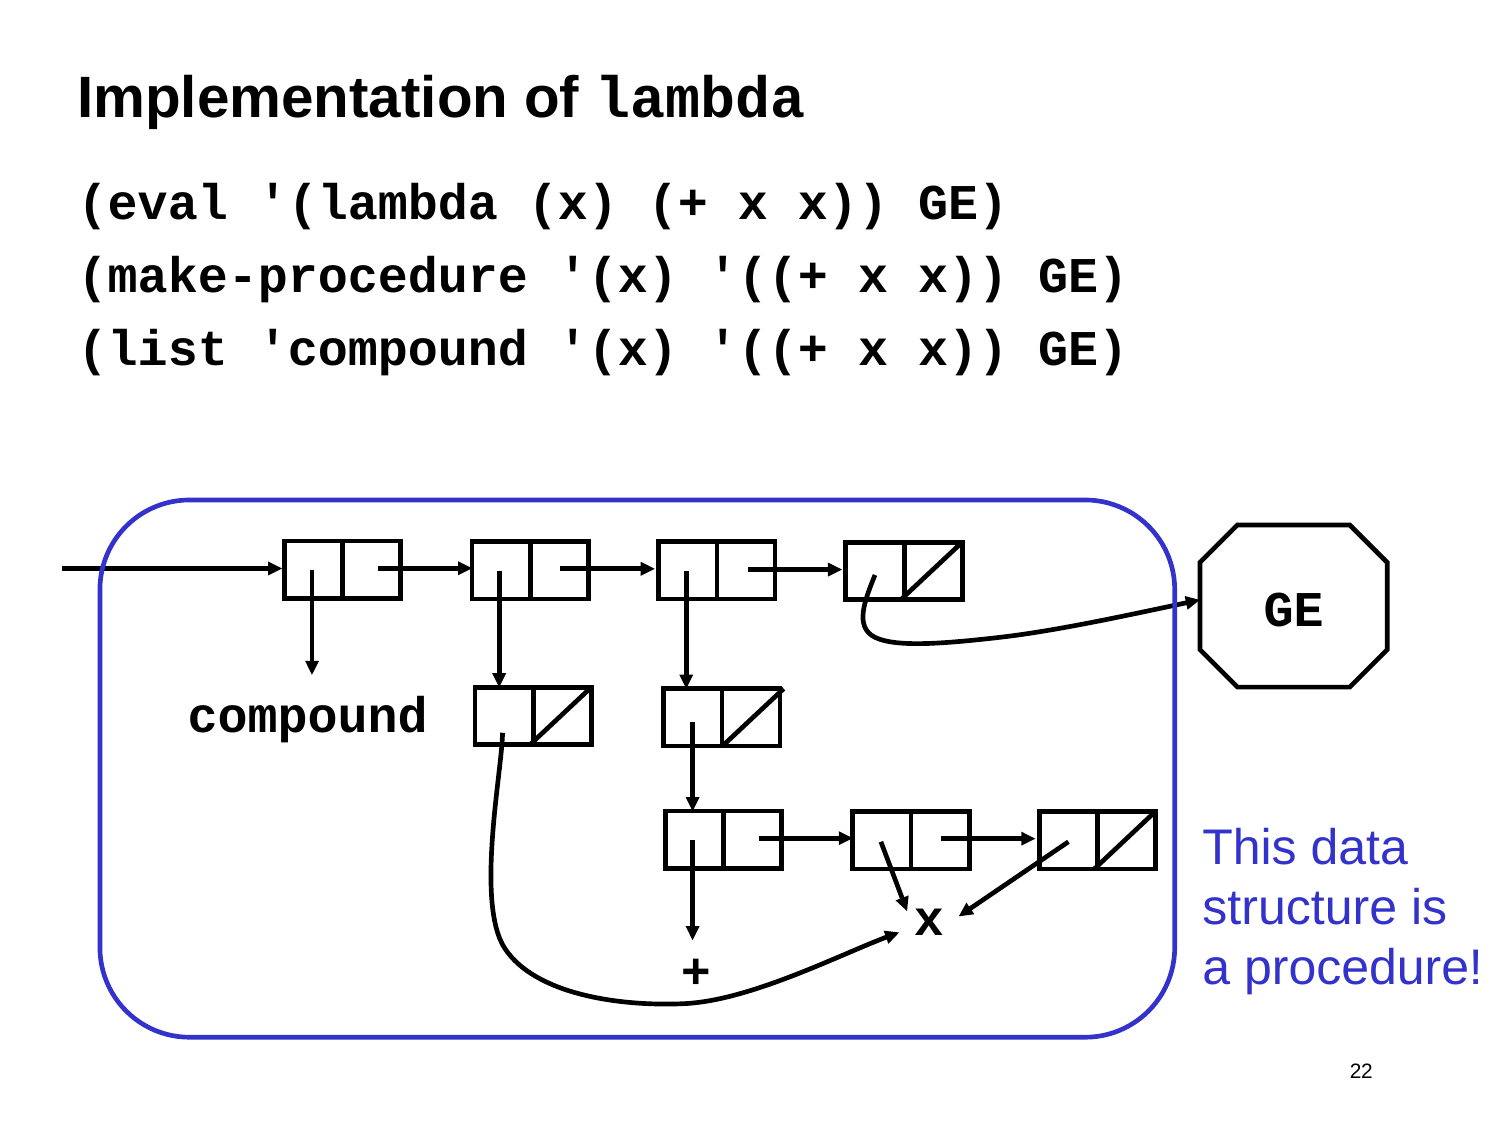

Implementation of lambda
(eval '(lambda (x) (+ x x)) GE)
(make-procedure '(x) '((+ x x)) GE)
(list 'compound '(x) '((+ x x)) GE)
This data
structure is
a procedure!
GE
compound
x
+